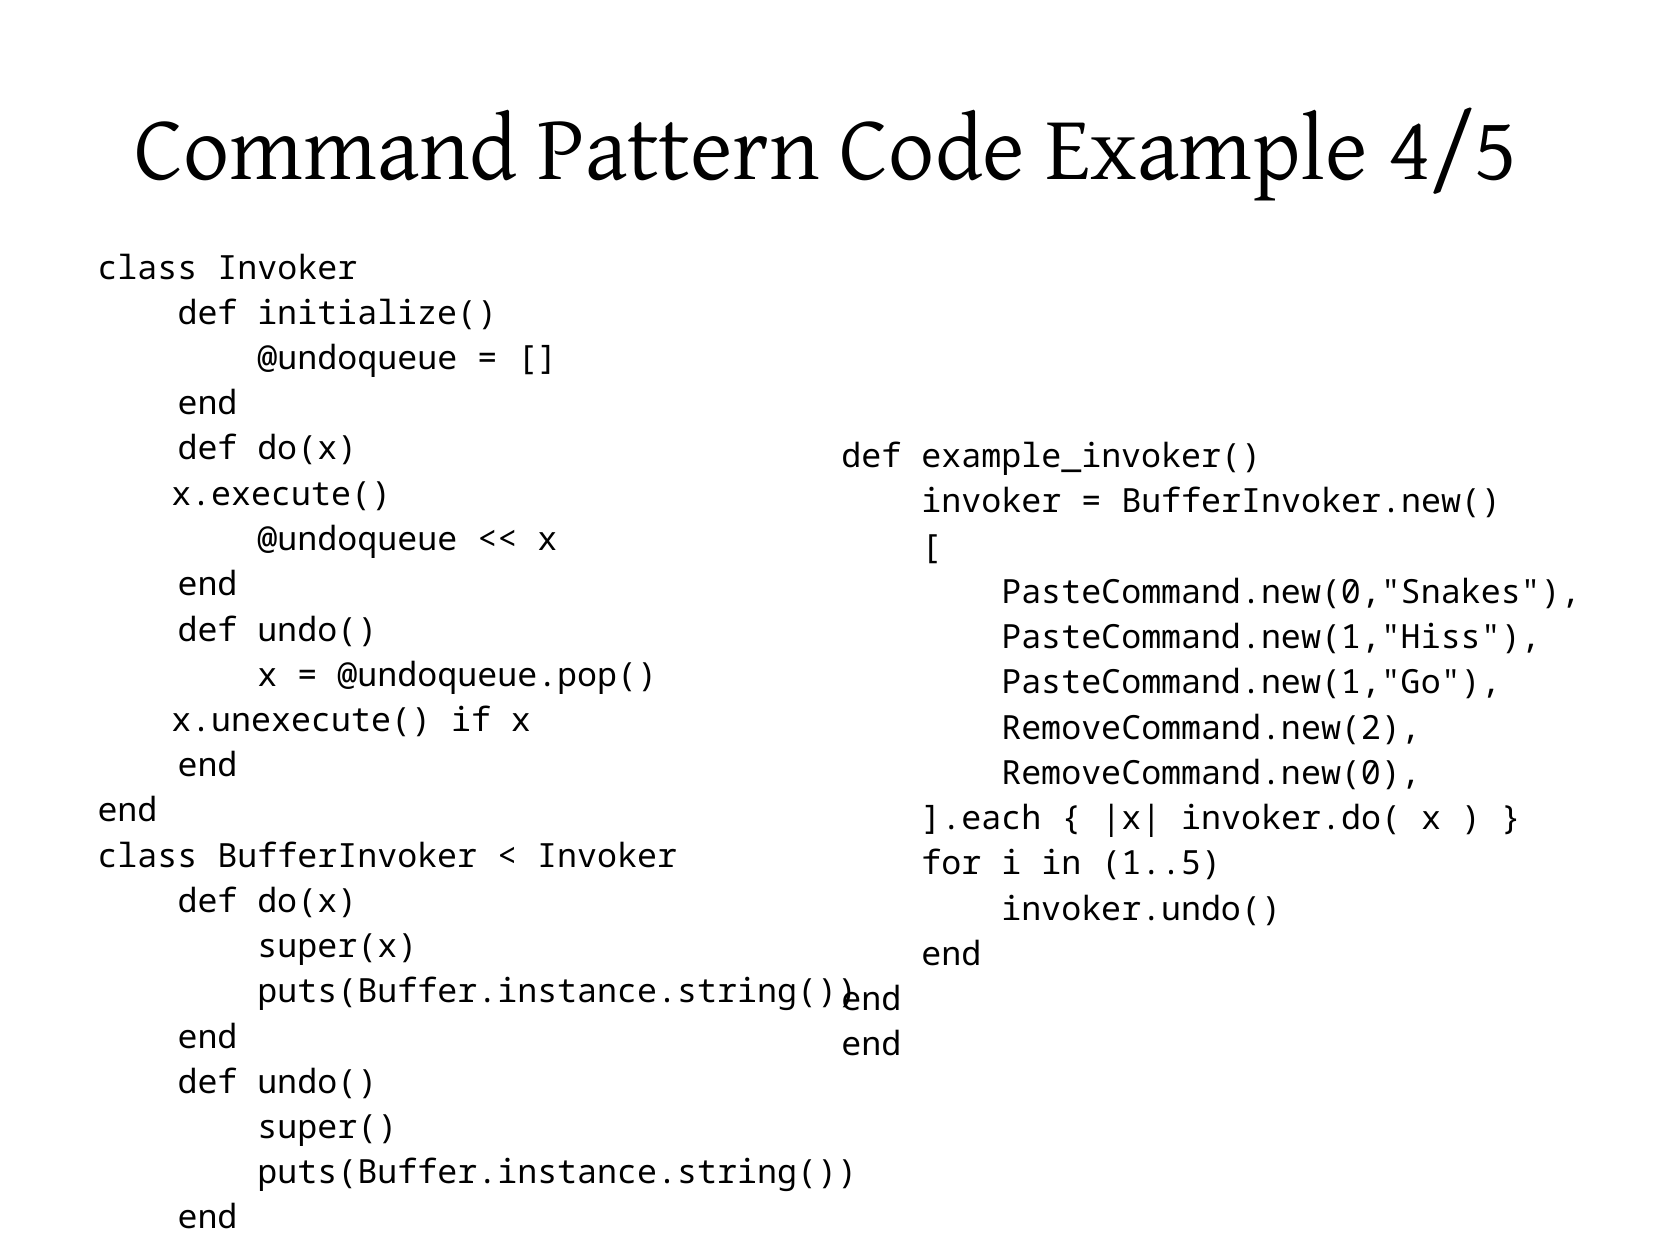

# Command Pattern Code Example 4/5
class Invoker
 def initialize()
 @undoqueue = []
 end
 def do(x)
	x.execute()
 @undoqueue << x
 end
 def undo()
 x = @undoqueue.pop()
	x.unexecute() if x
 end
end
class BufferInvoker < Invoker
 def do(x)
 super(x)
 puts(Buffer.instance.string())
 end
 def undo()
 super()
 puts(Buffer.instance.string())
 end
end
def example_invoker()
 invoker = BufferInvoker.new()
 [
 PasteCommand.new(0,"Snakes"),
 PasteCommand.new(1,"Hiss"),
 PasteCommand.new(1,"Go"),
 RemoveCommand.new(2),
 RemoveCommand.new(0),
 ].each { |x| invoker.do( x ) }
 for i in (1..5)
 invoker.undo()
 end
end
end